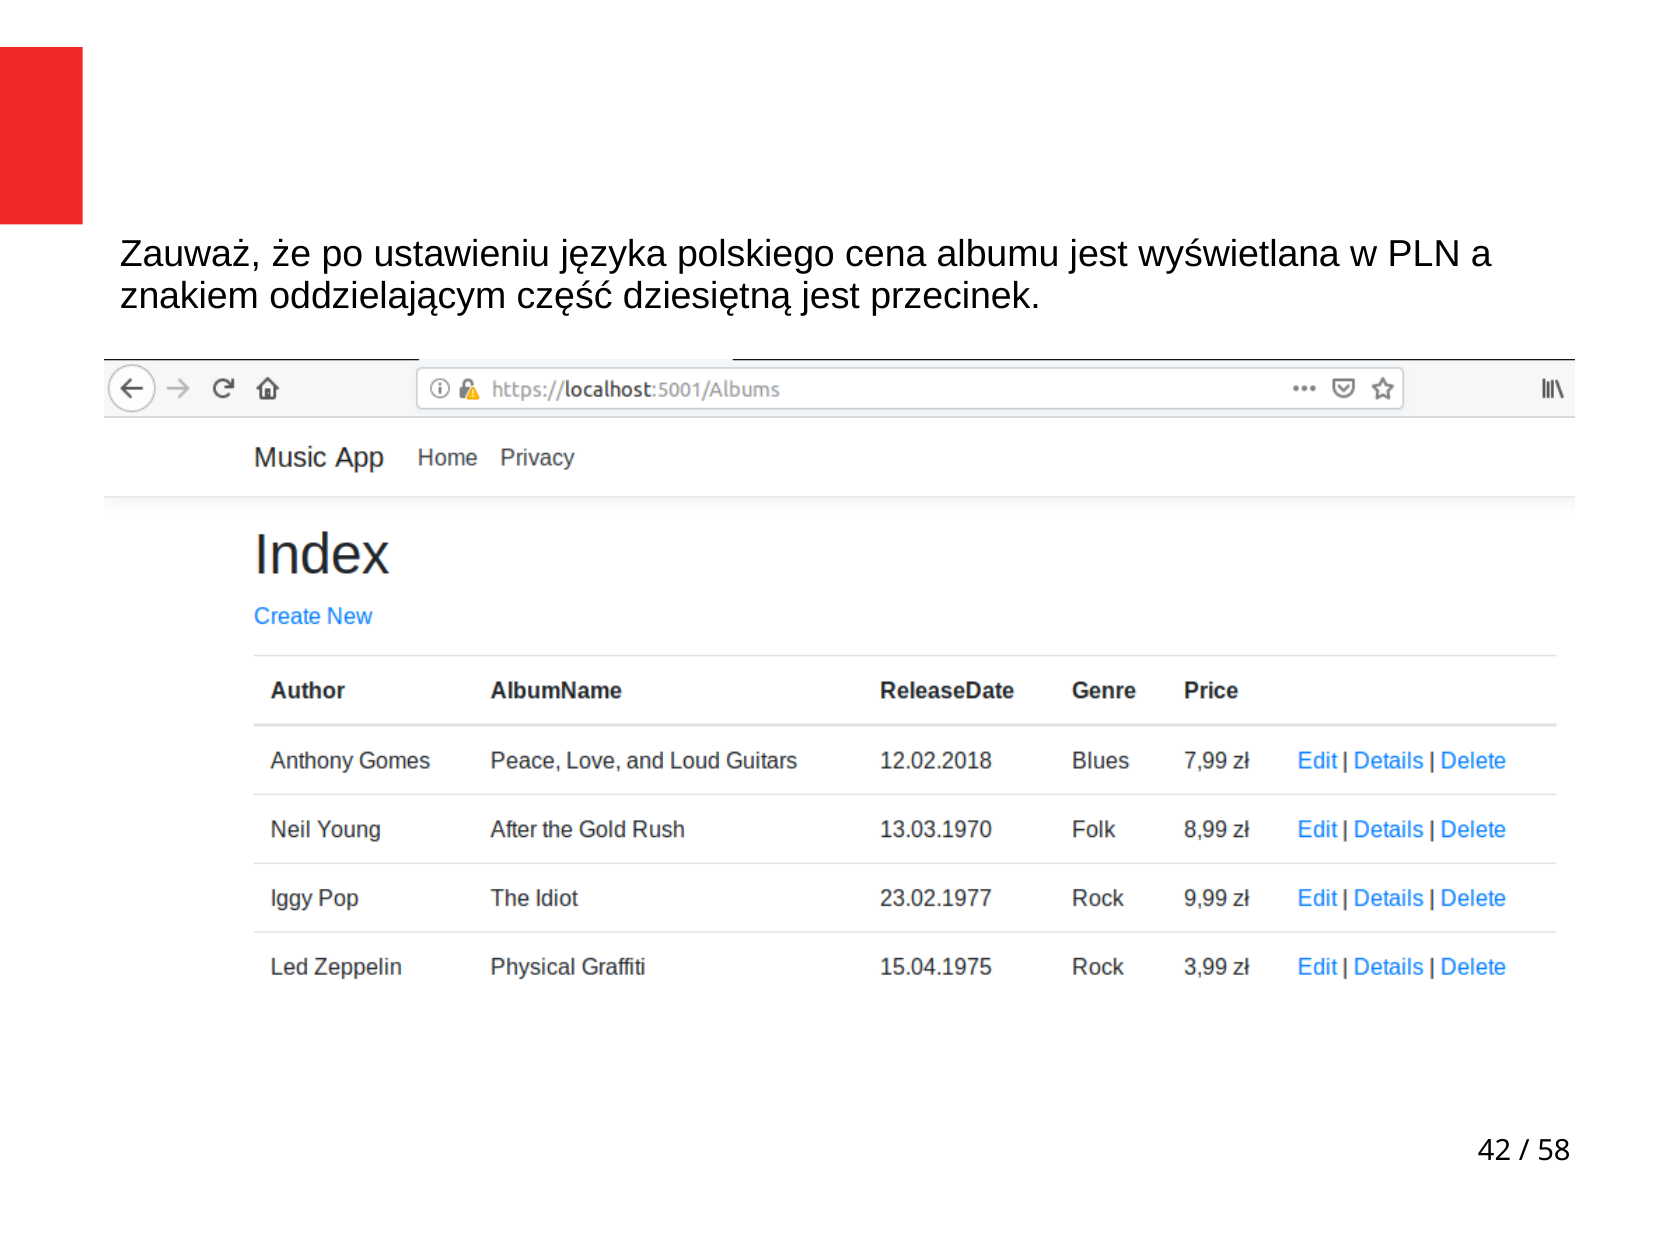

Zauważ, że po ustawieniu języka polskiego cena albumu jest wyświetlana w PLN a znakiem oddzielającym część dziesiętną jest przecinek.
42